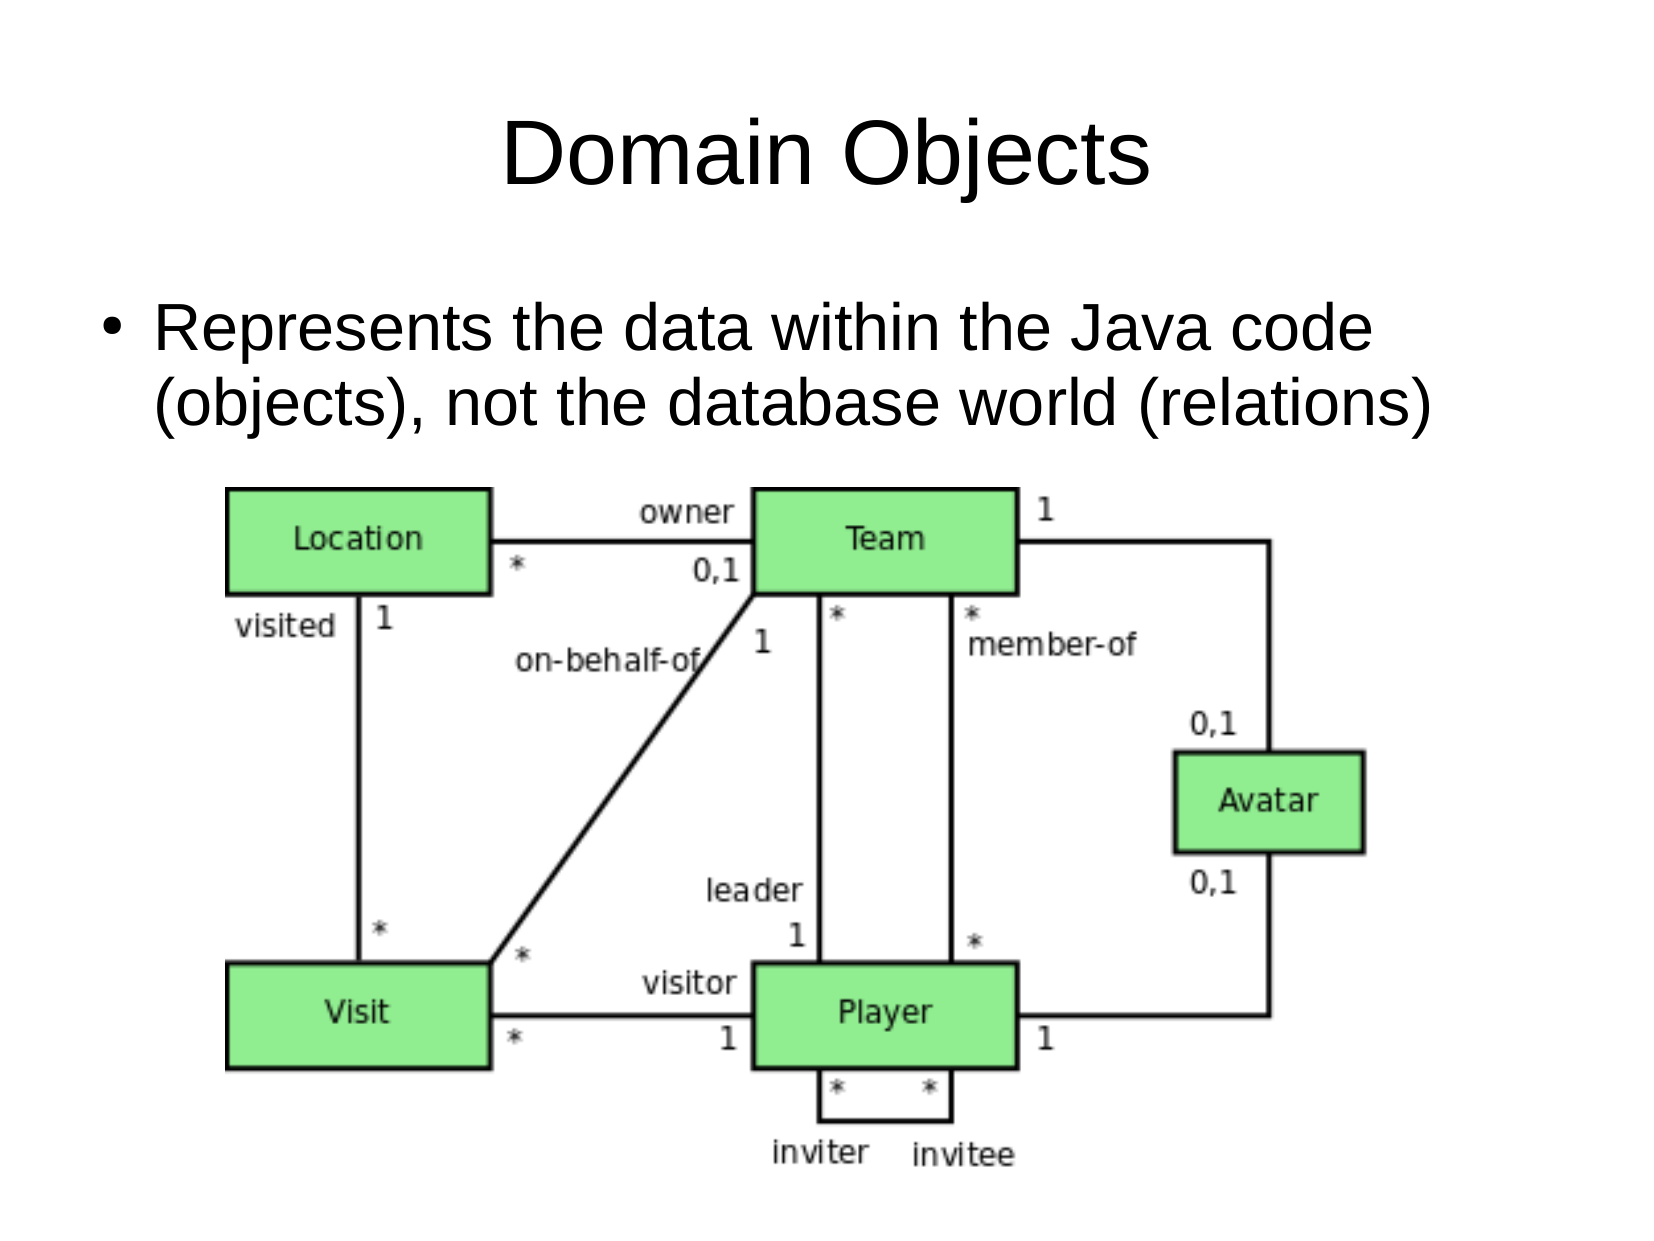

# Domain Objects
Represents the data within the Java code (objects), not the database world (relations)